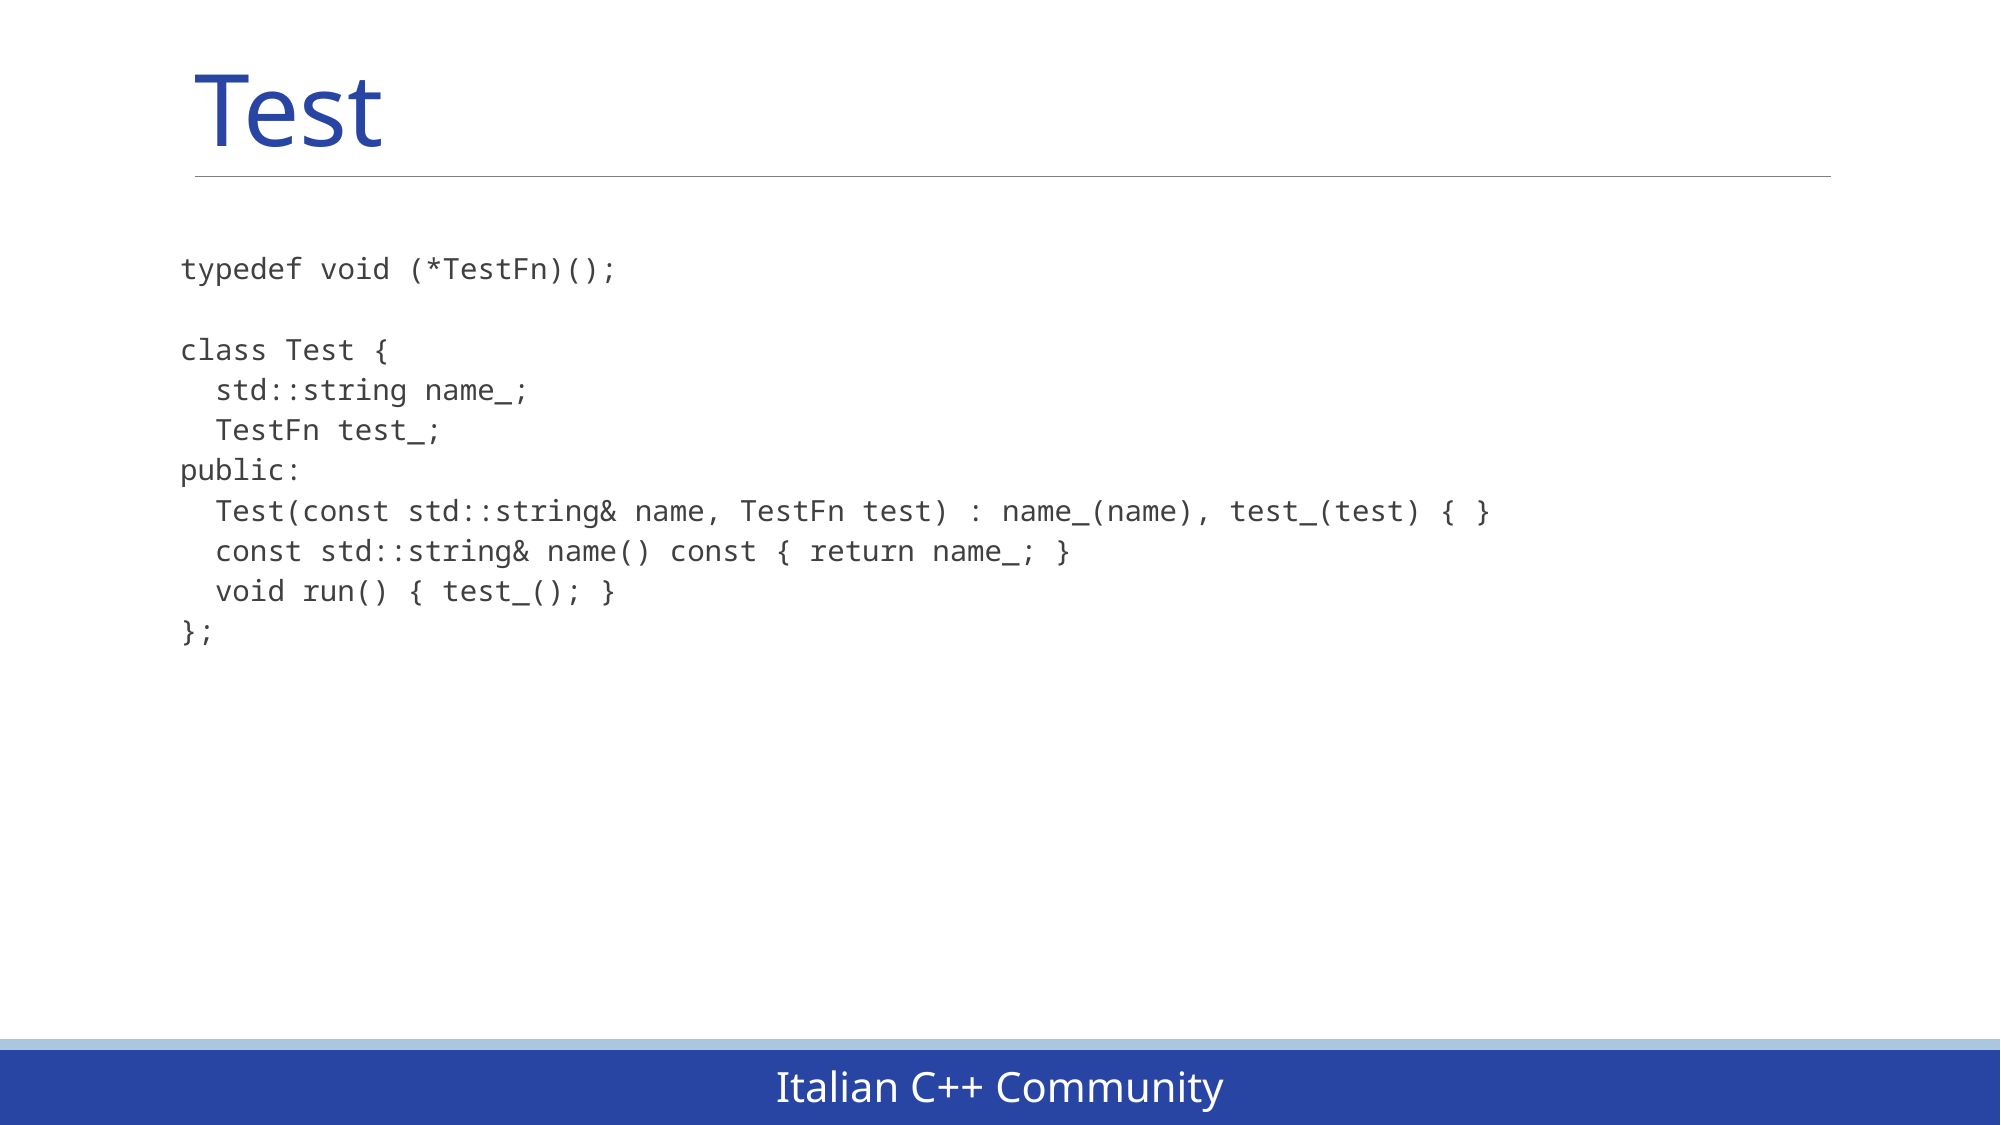

# Test
typedef void (*TestFn)();
class Test {
 std::string name_;
 TestFn test_;
public:
 Test(const std::string& name, TestFn test) : name_(name), test_(test) { }
 const std::string& name() const { return name_; }
 void run() { test_(); }
};